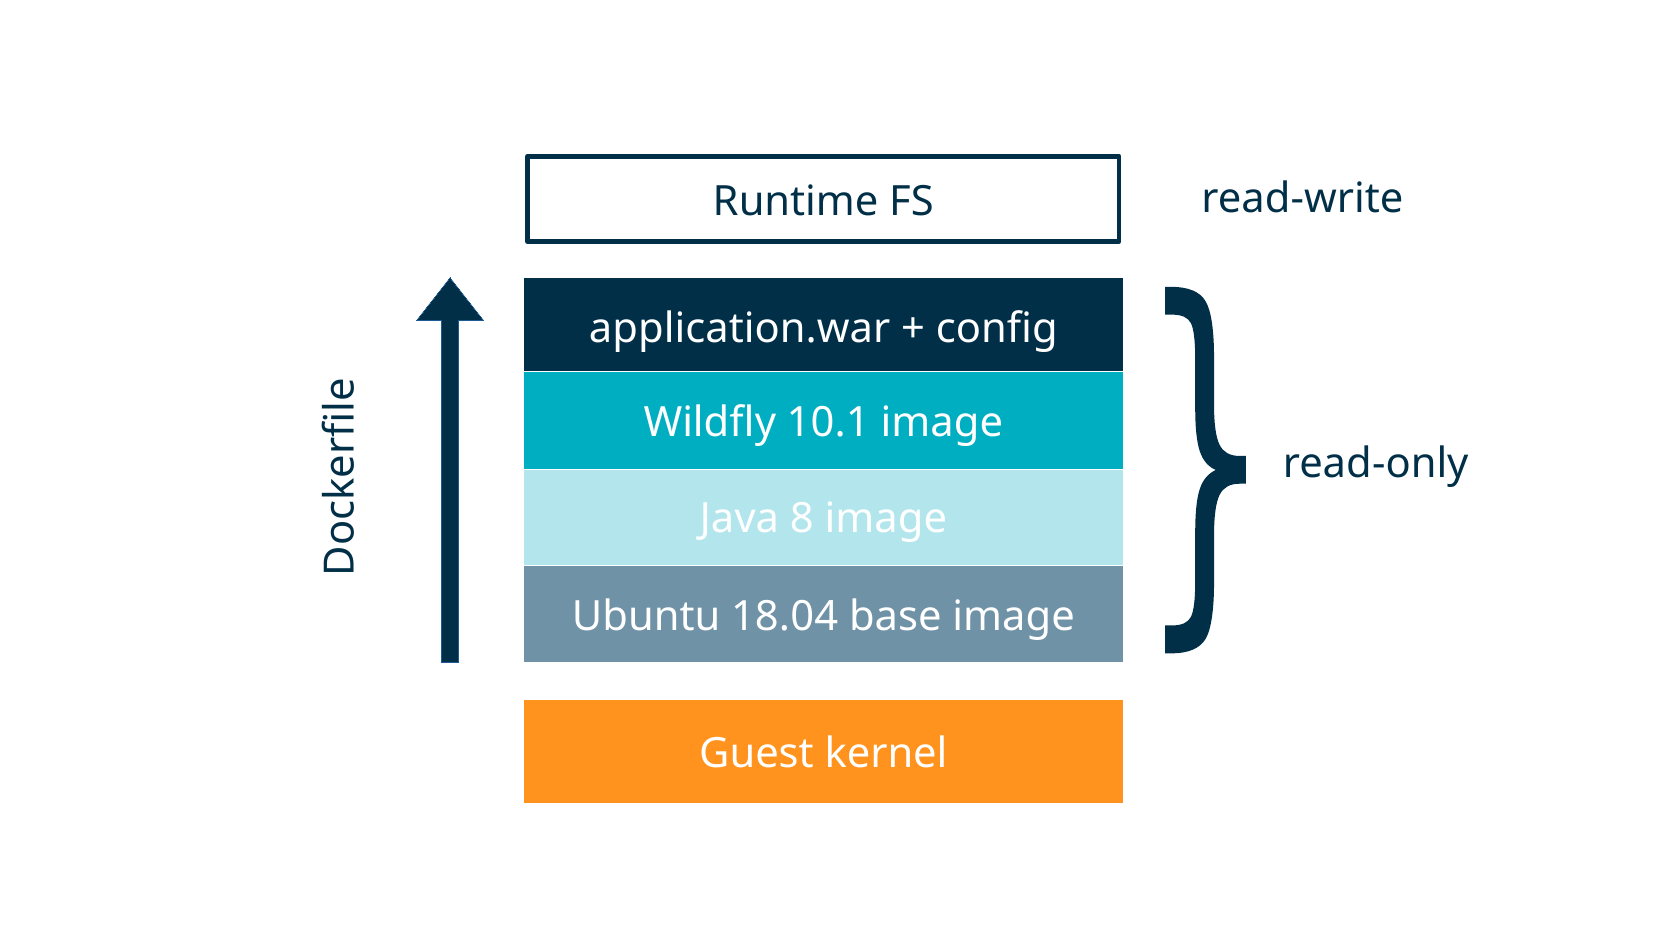

#
Runtime FS
read-write
application.war + config
Dockerfile
Wildfly 10.1 image
read-only
Java 8 image
Ubuntu 18.04 base image
Guest kernel